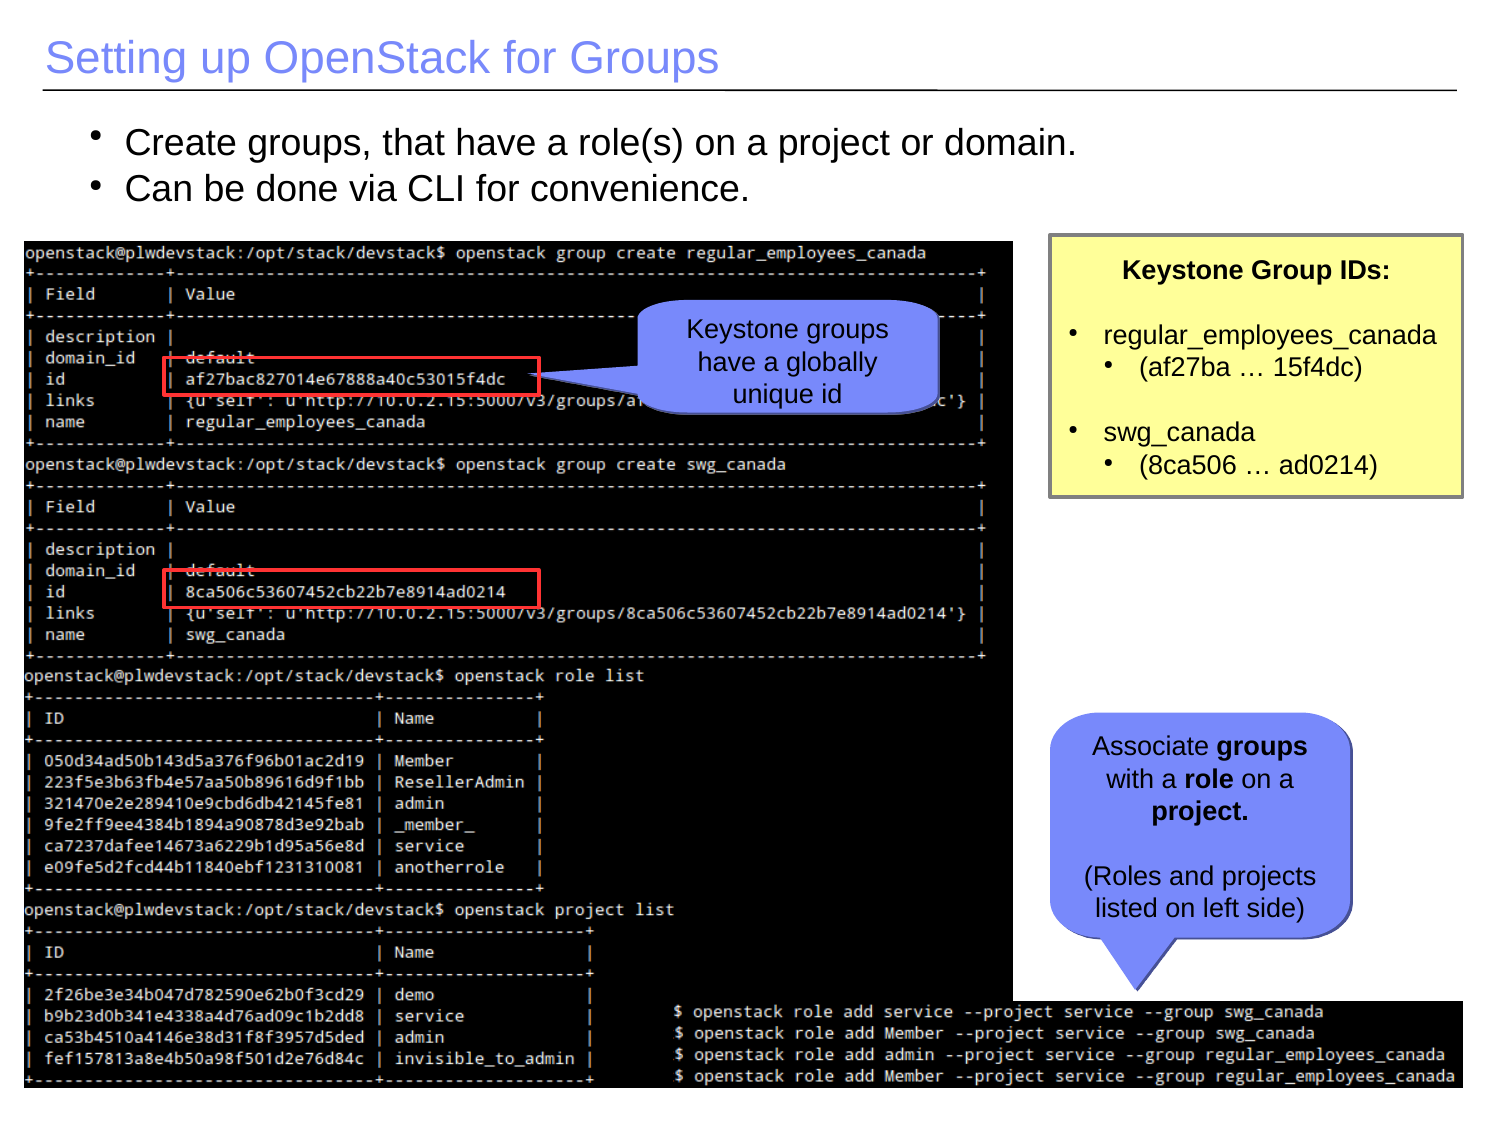

Setting up OpenStack for Groups
Create groups, that have a role(s) on a project or domain.
Can be done via CLI for convenience.
Keystone Group IDs:
regular_employees_canada
(af27ba … 15f4dc)
swg_canada
(8ca506 … ad0214)
Keystone groups have a globally unique id
Associate groups with a role on a project.
(Roles and projects listed on left side)